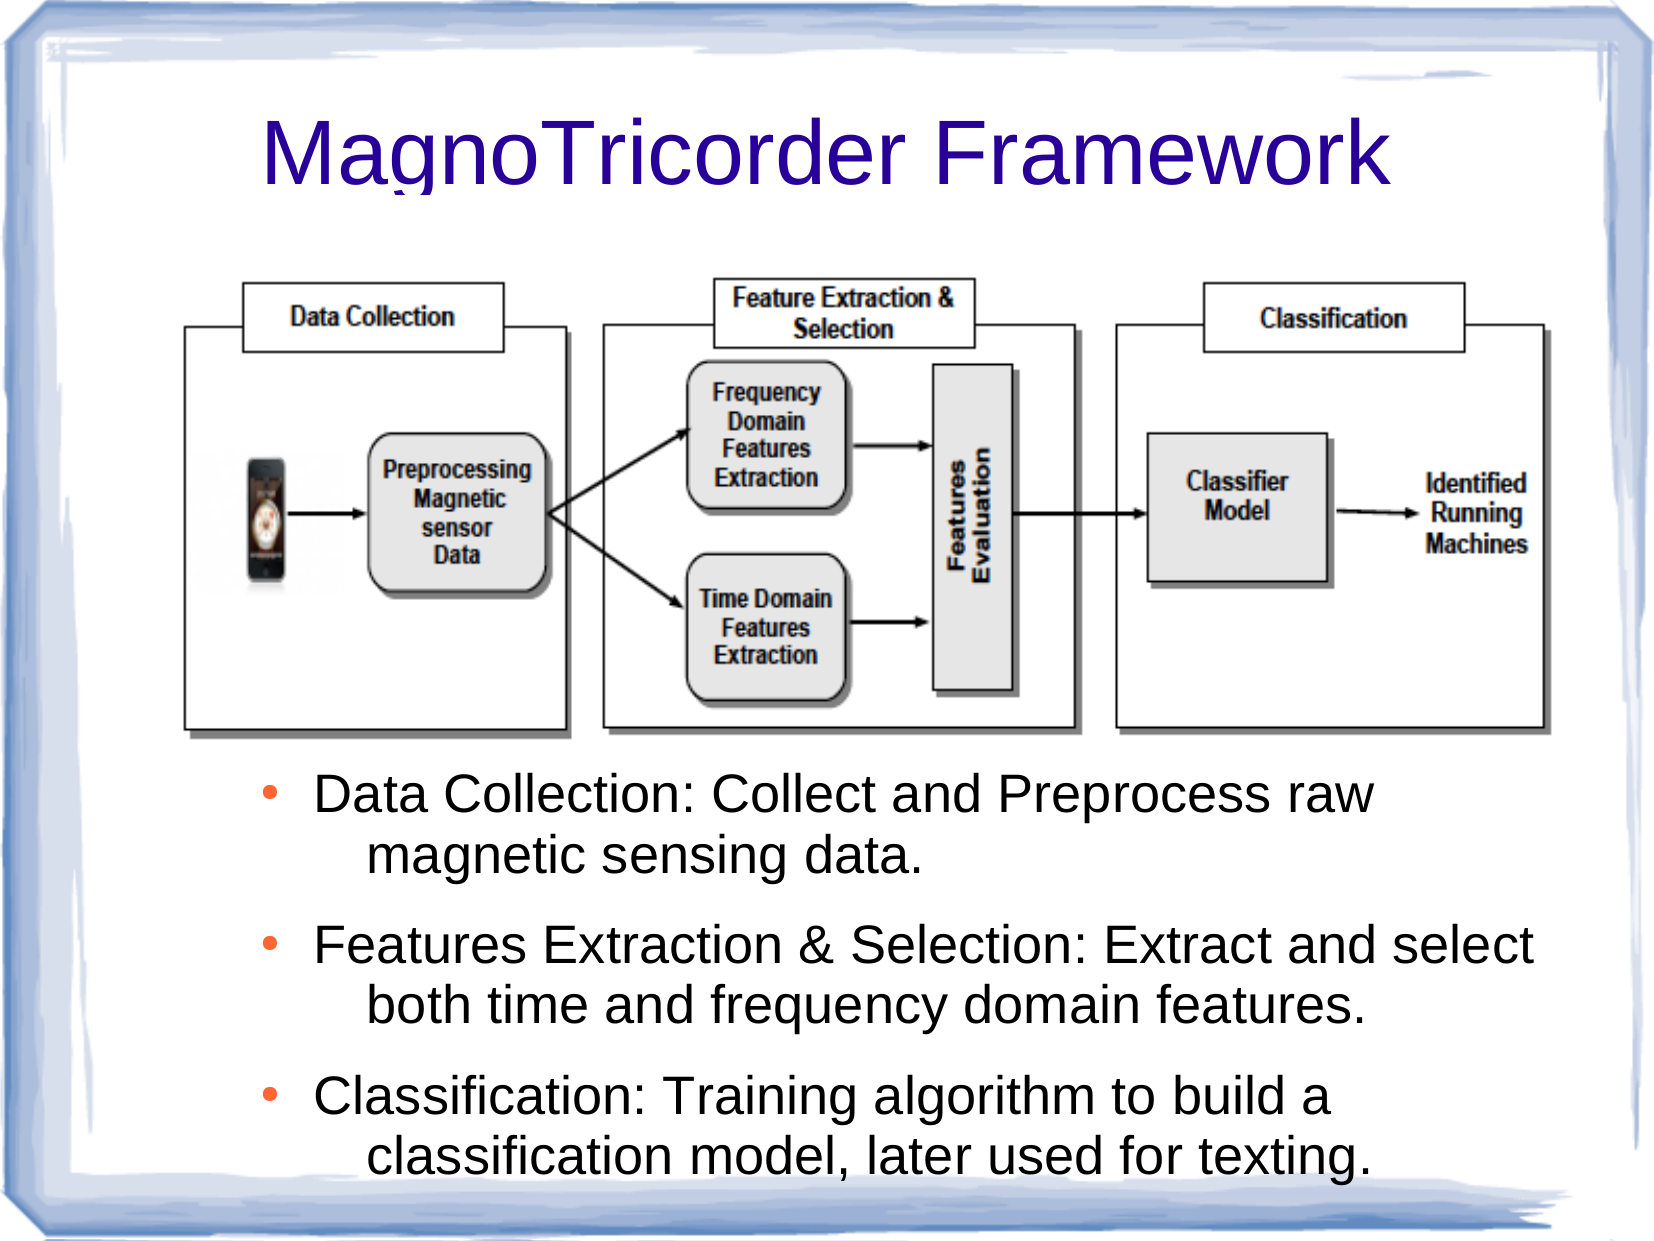

# MagnoTricorder Framework
Data Collection: Collect and Preprocess raw magnetic sensing data.
Features Extraction & Selection: Extract and select both time and frequency domain features.
Classification: Training algorithm to build a classification model, later used for texting.